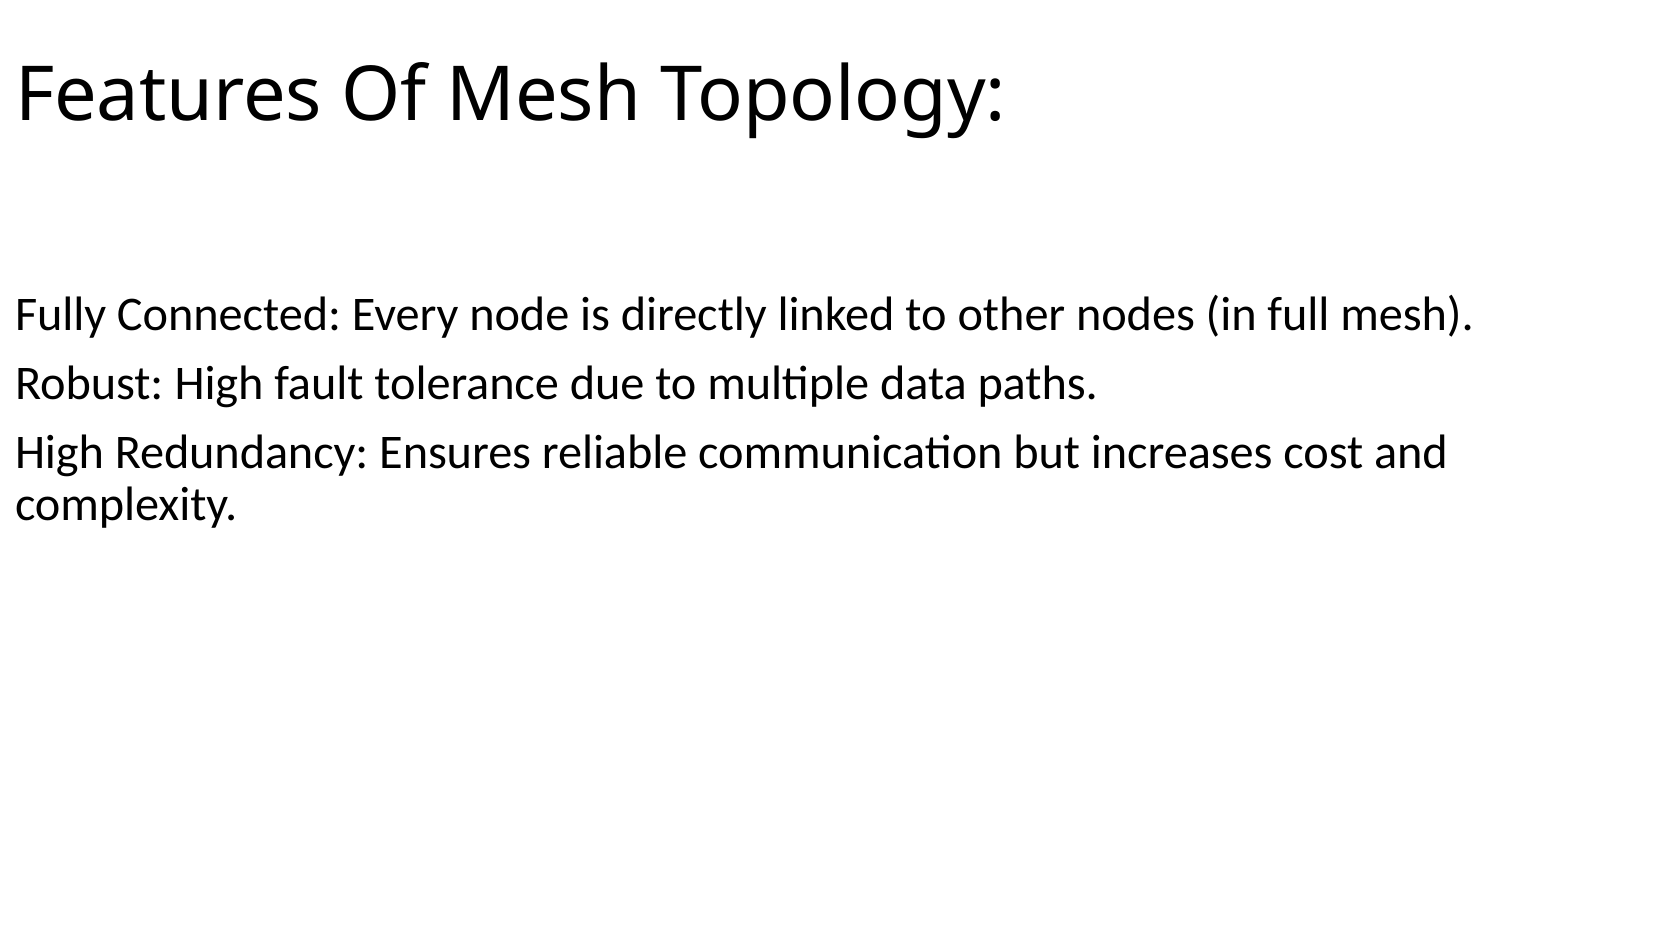

# Features Of Mesh Topology:
Fully Connected: Every node is directly linked to other nodes (in full mesh).
Robust: High fault tolerance due to multiple data paths.
High Redundancy: Ensures reliable communication but increases cost and complexity.